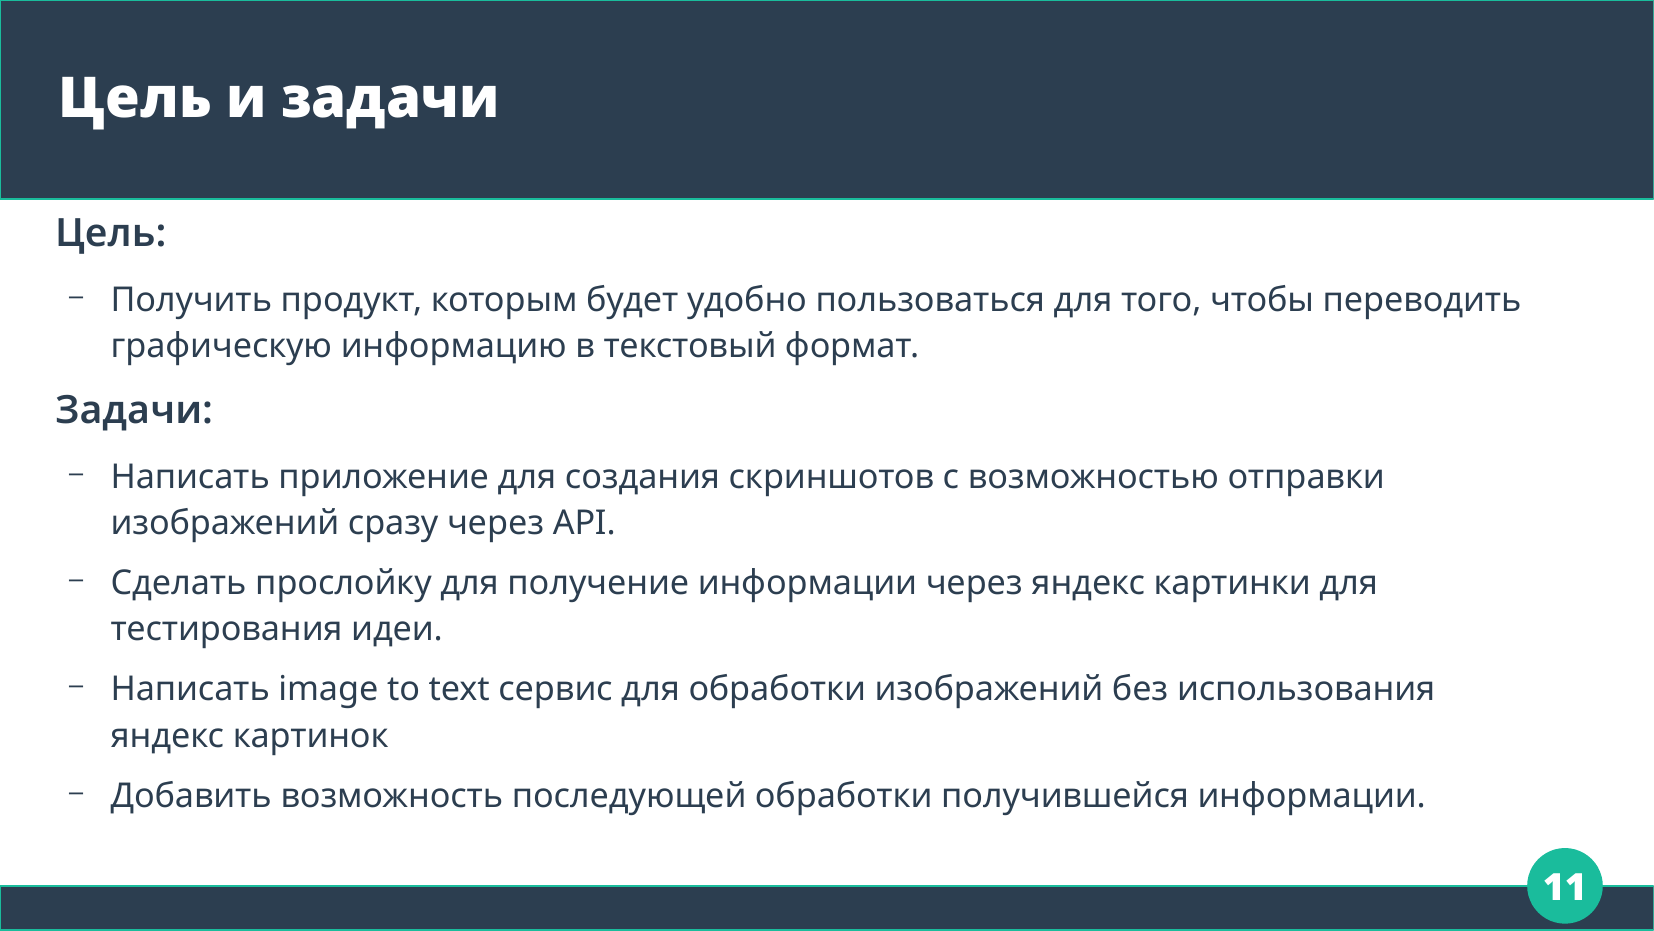

# Цель и задачи
Цель:
Получить продукт, которым будет удобно пользоваться для того, чтобы переводить графическую информацию в текстовый формат.
Задачи:
Написать приложение для создания скриншотов с возможностью отправки изображений сразу через API.
Cделать прослойку для получение информации через яндекс картинки для тестирования идеи.
Написать image to text сервис для обработки изображений без использования яндекс картинок
Добавить возможность последующей обработки получившейся информации.
11